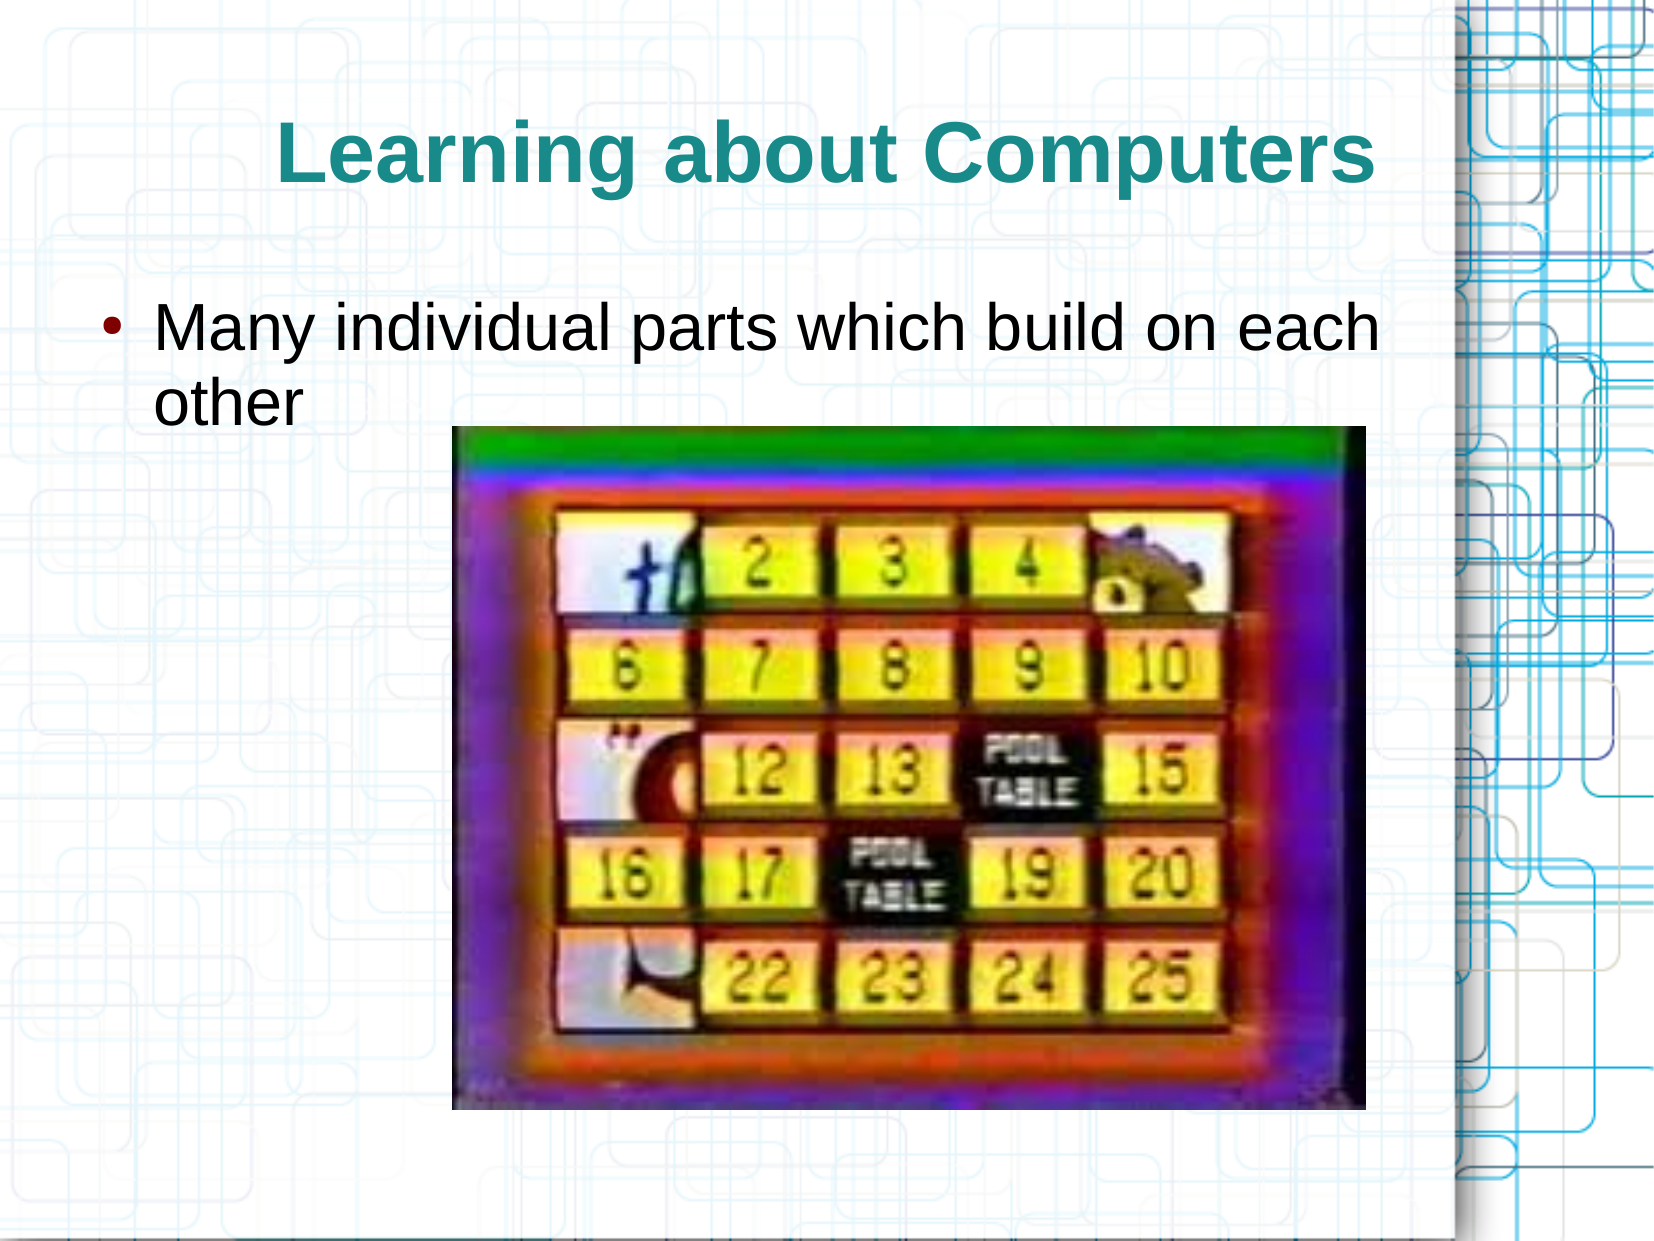

# Learning about Computers
Many individual parts which build on each other